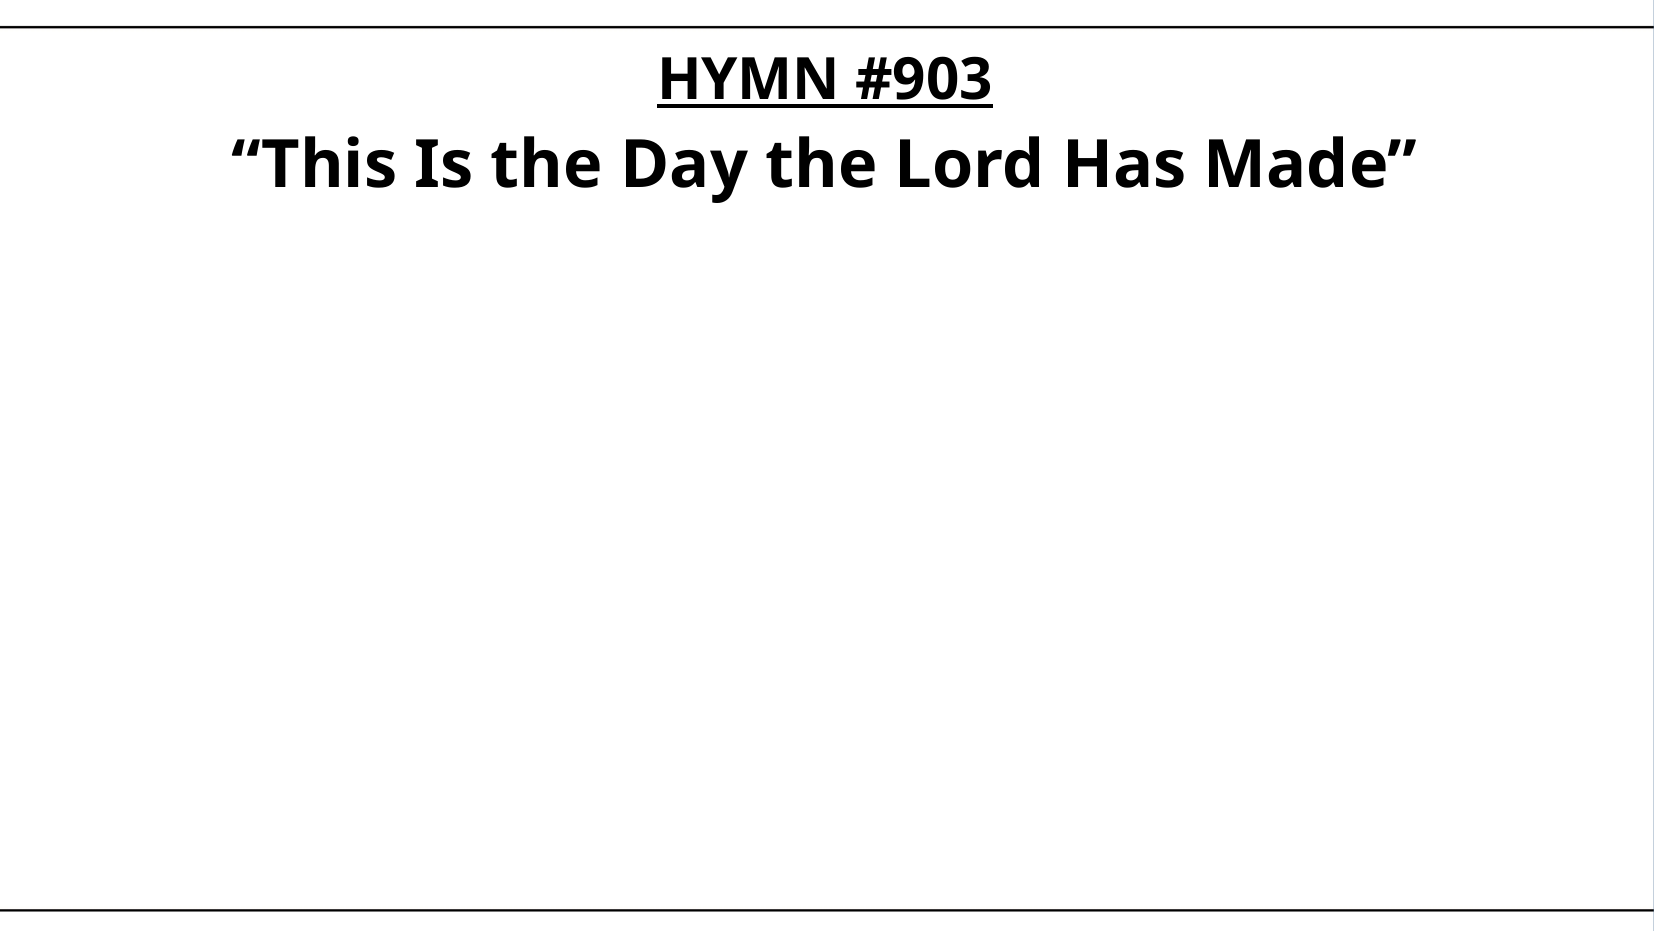

HYMN #903
“This Is the Day the Lord Has Made”